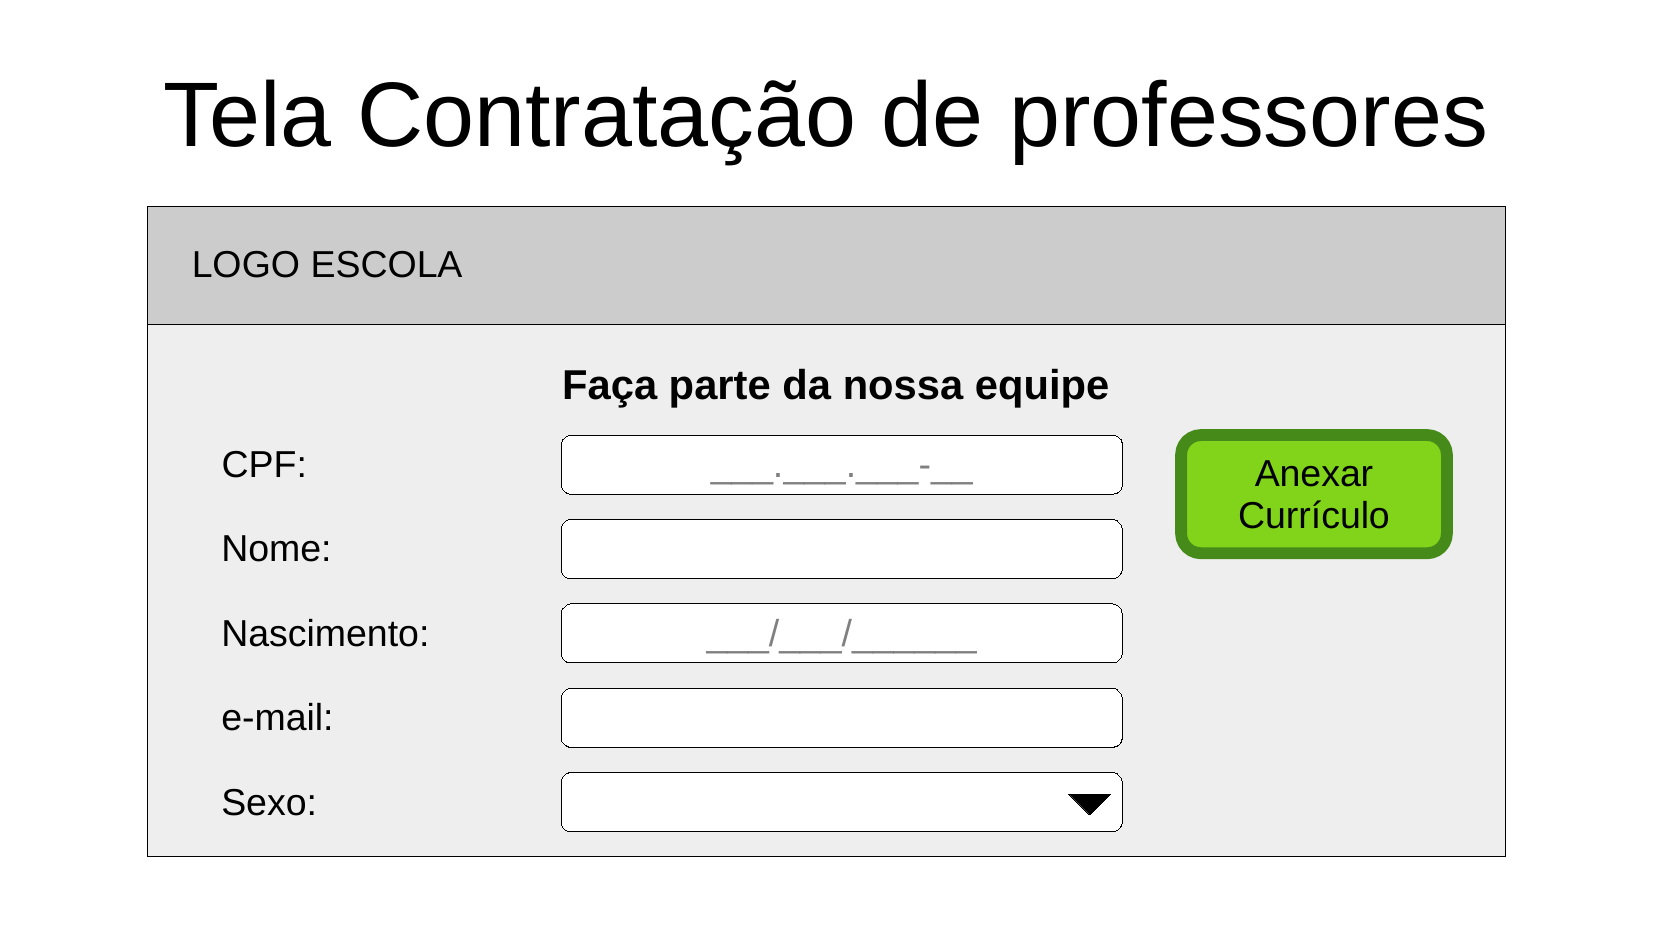

# Tela Contratação de professores
LOGO ESCOLA
Faça parte da nossa equipe
___.___.___-__
Anexar Currículo
CPF:
Nome:
___/___/______
Nascimento:
e-mail:
Sexo: